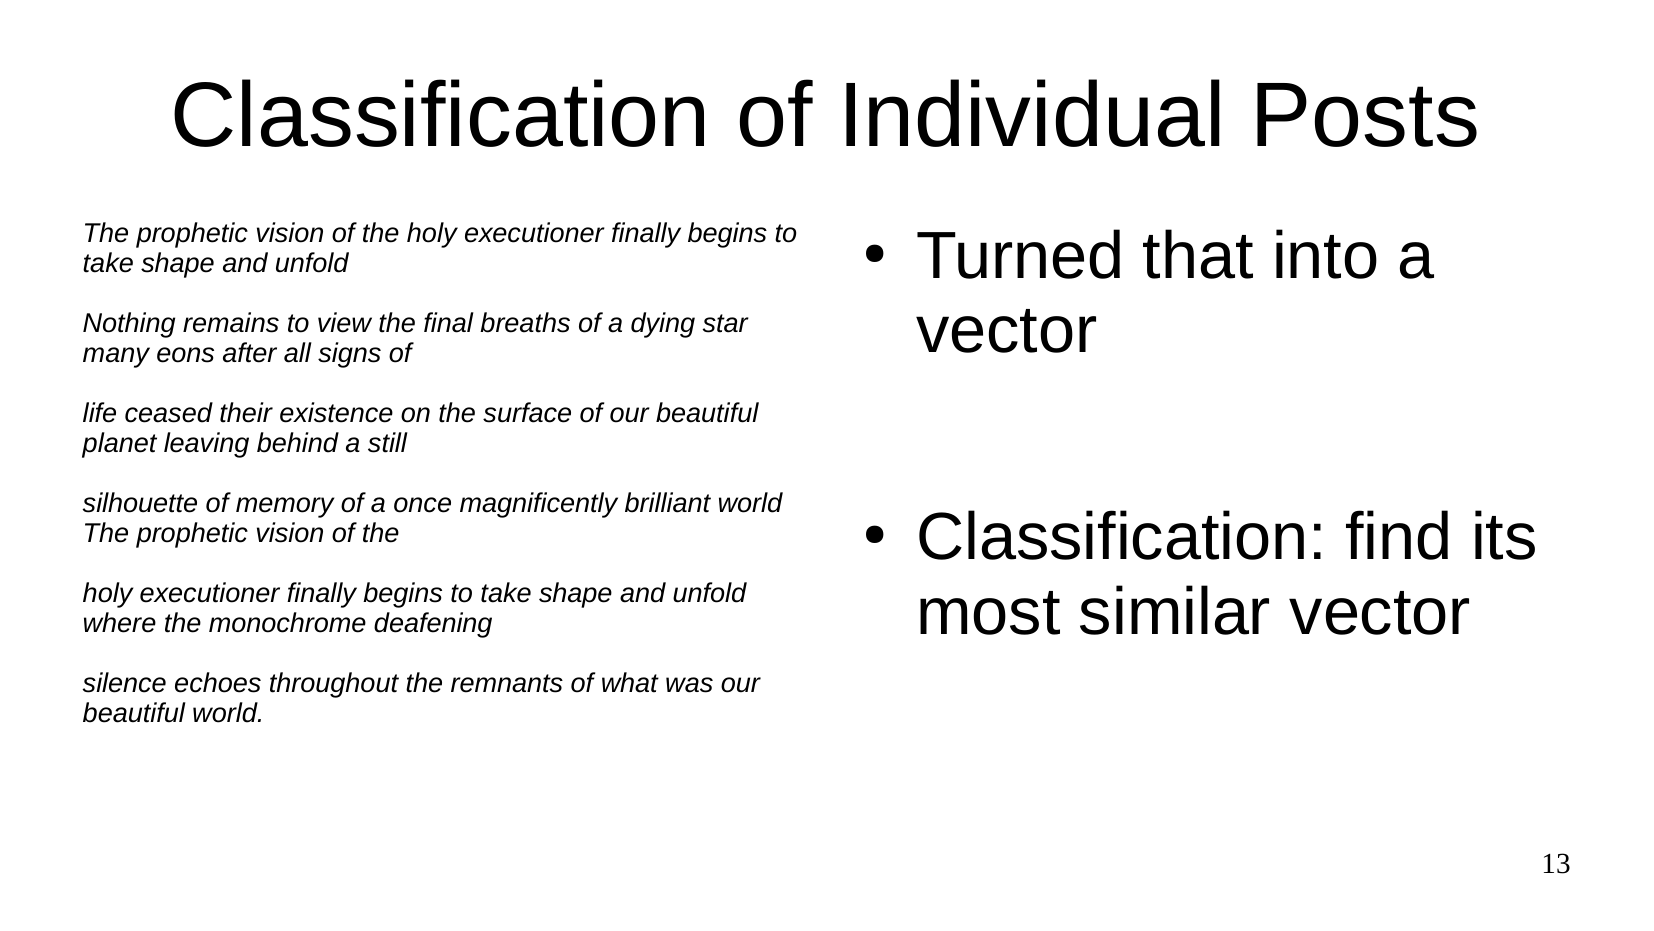

# Classification of Individual Posts
The prophetic vision of the holy executioner finally begins to take shape and unfold
Nothing remains to view the final breaths of a dying star many eons after all signs of
life ceased their existence on the surface of our beautiful planet leaving behind a still
silhouette of memory of a once magnificently brilliant world The prophetic vision of the
holy executioner finally begins to take shape and unfold where the monochrome deafening
silence echoes throughout the remnants of what was our beautiful world.
Turned that into a vector
Classification: find its most similar vector
13